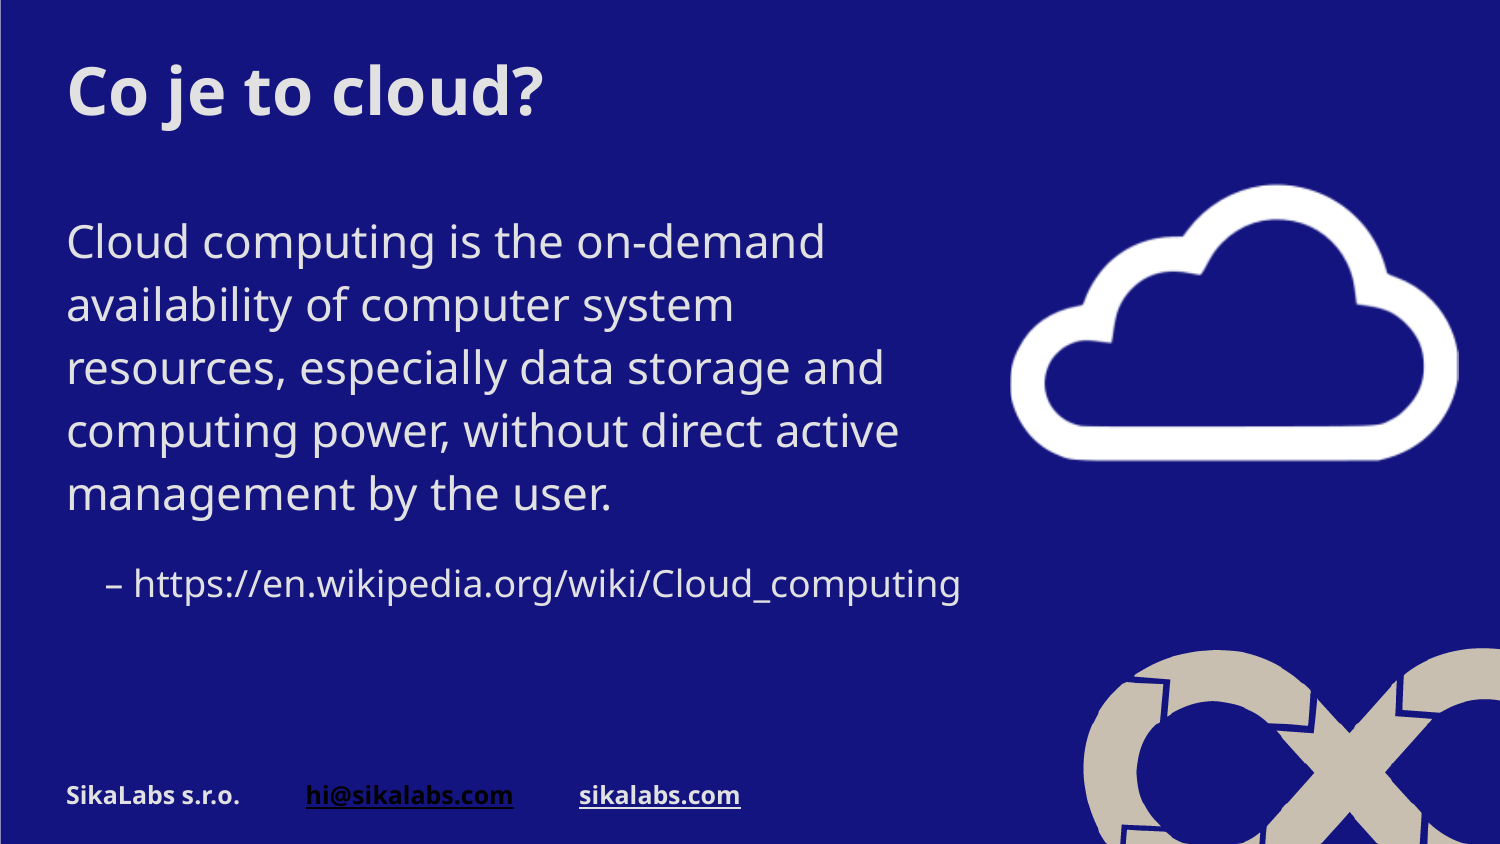

# Co je to cloud?
Cloud computing is the on-demand availability of computer system resources, especially data storage and computing power, without direct active management by the user.
– https://en.wikipedia.org/wiki/Cloud_computing